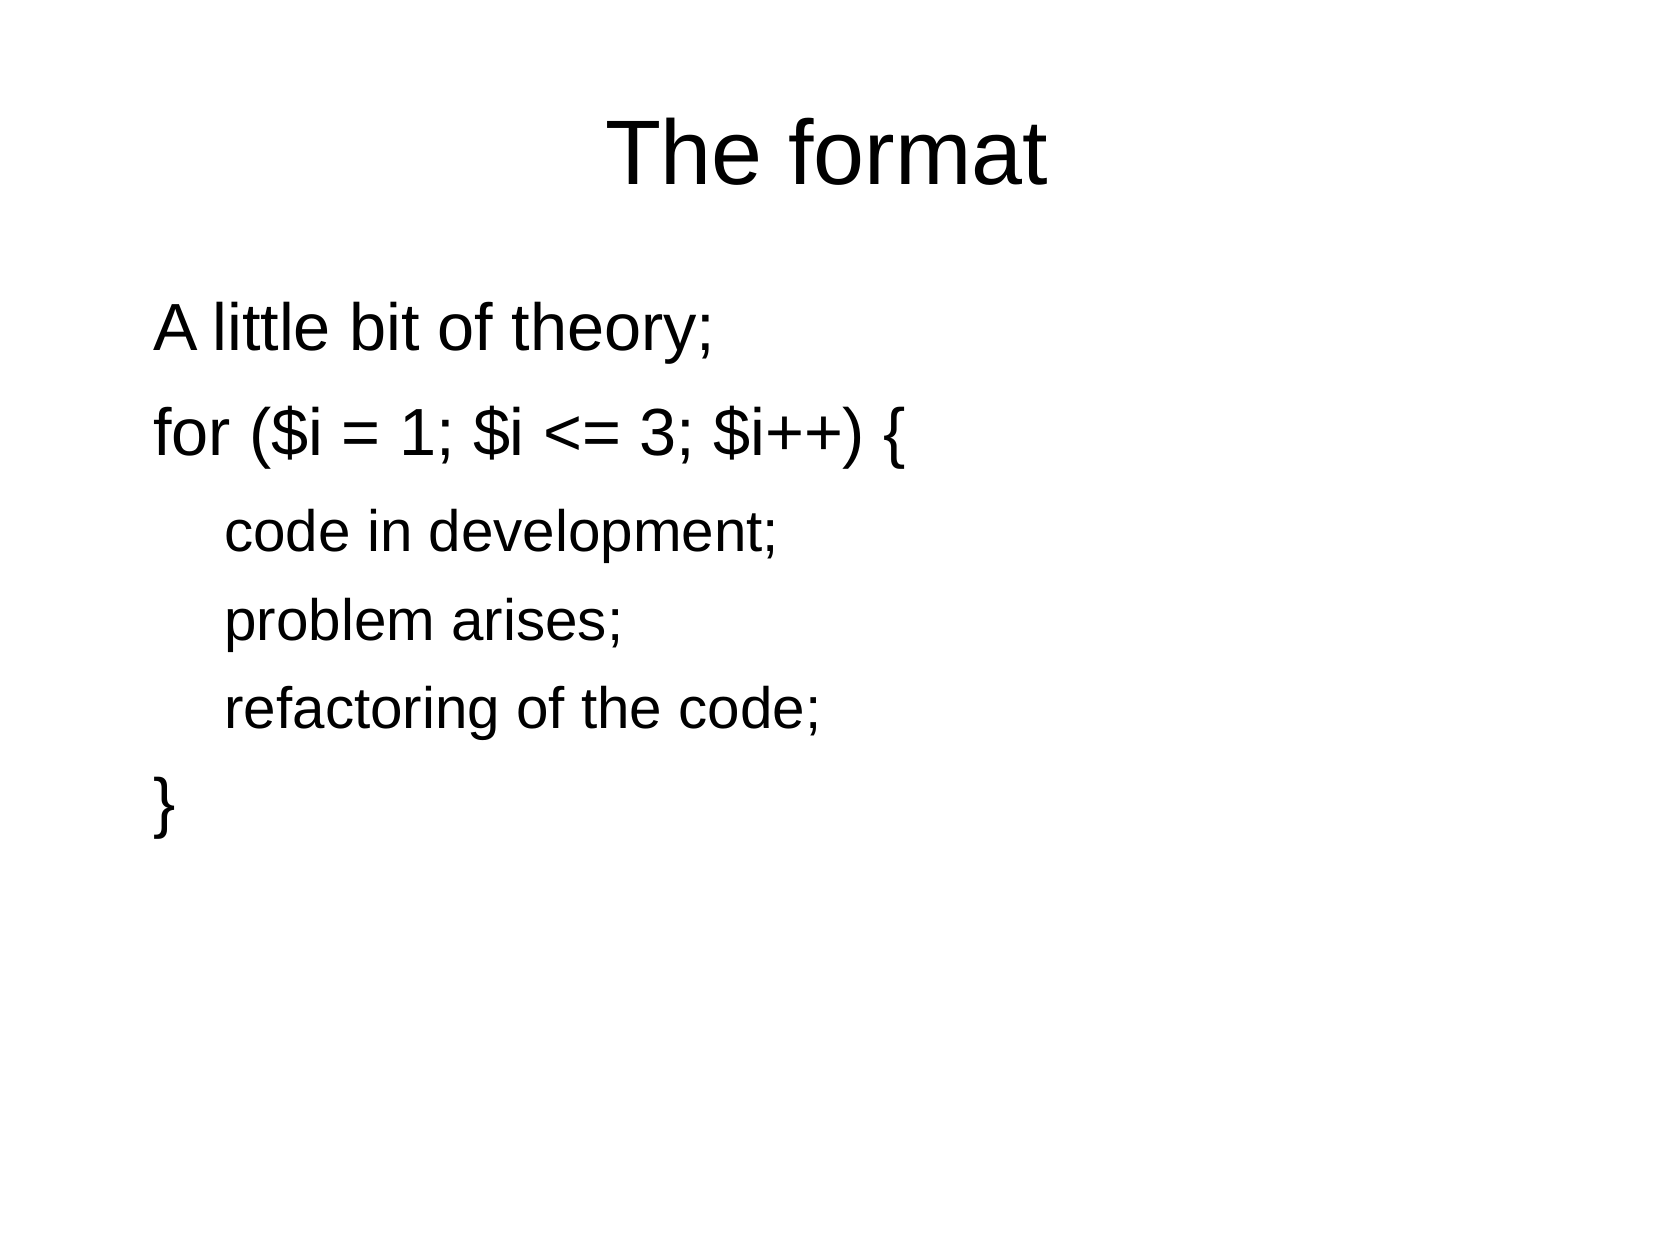

# The format
A little bit of theory;
for ($i = 1; $i <= 3; $i++) {
code in development;
problem arises;
refactoring of the code;
}